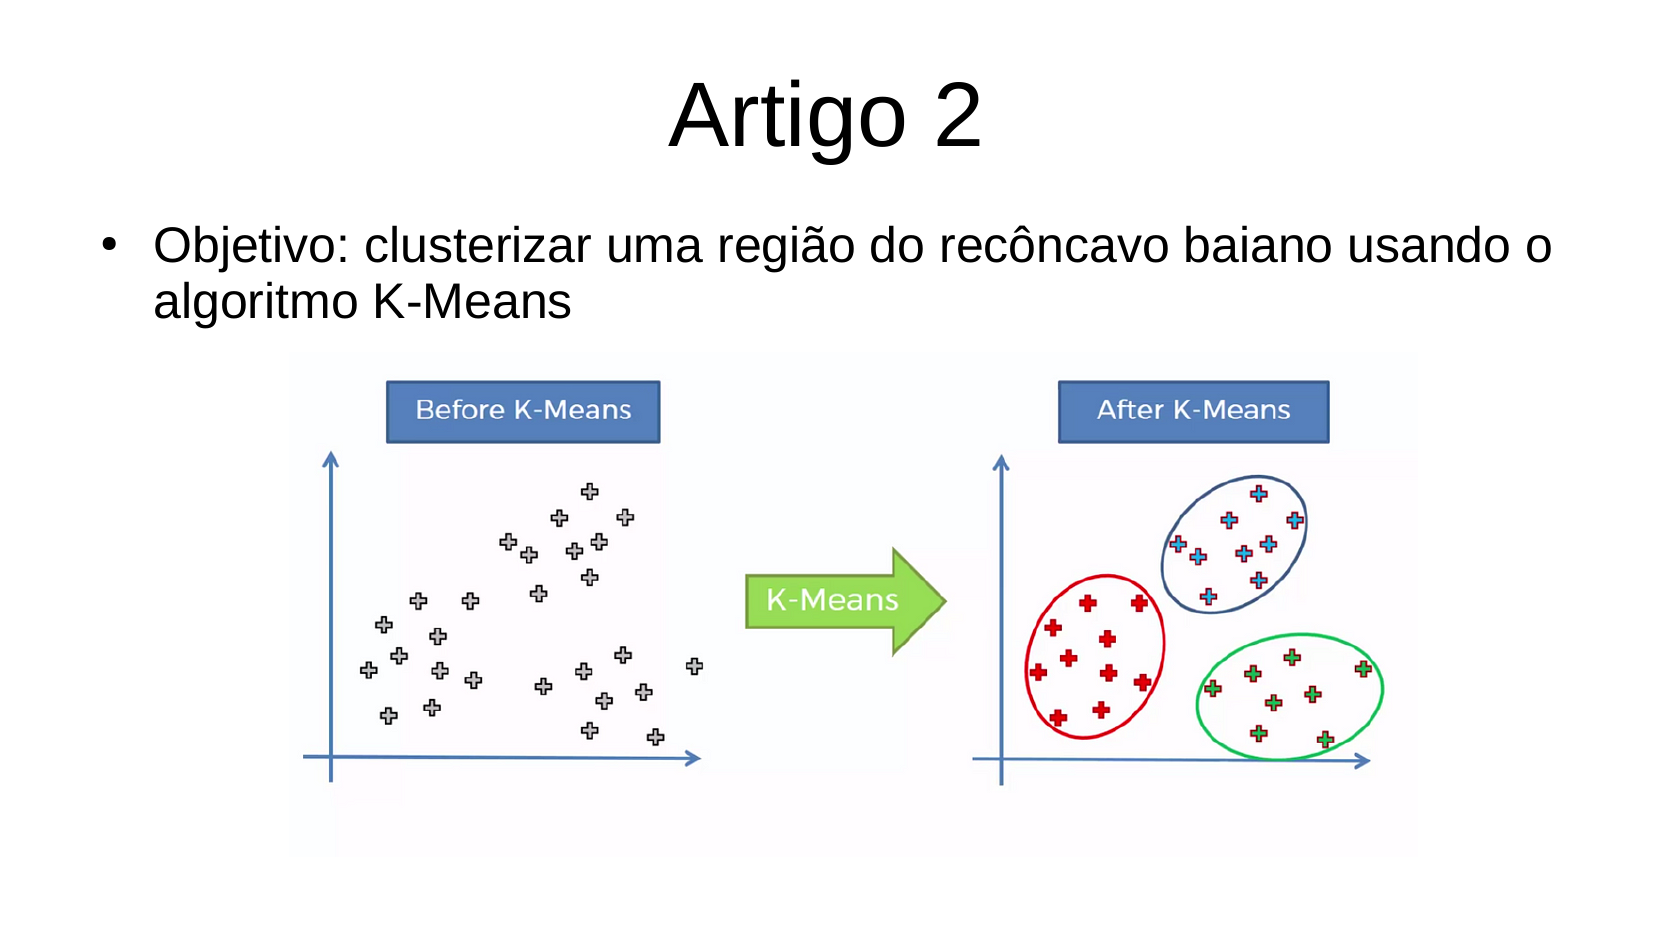

# Artigo 2
Objetivo: clusterizar uma região do recôncavo baiano usando o algoritmo K-Means